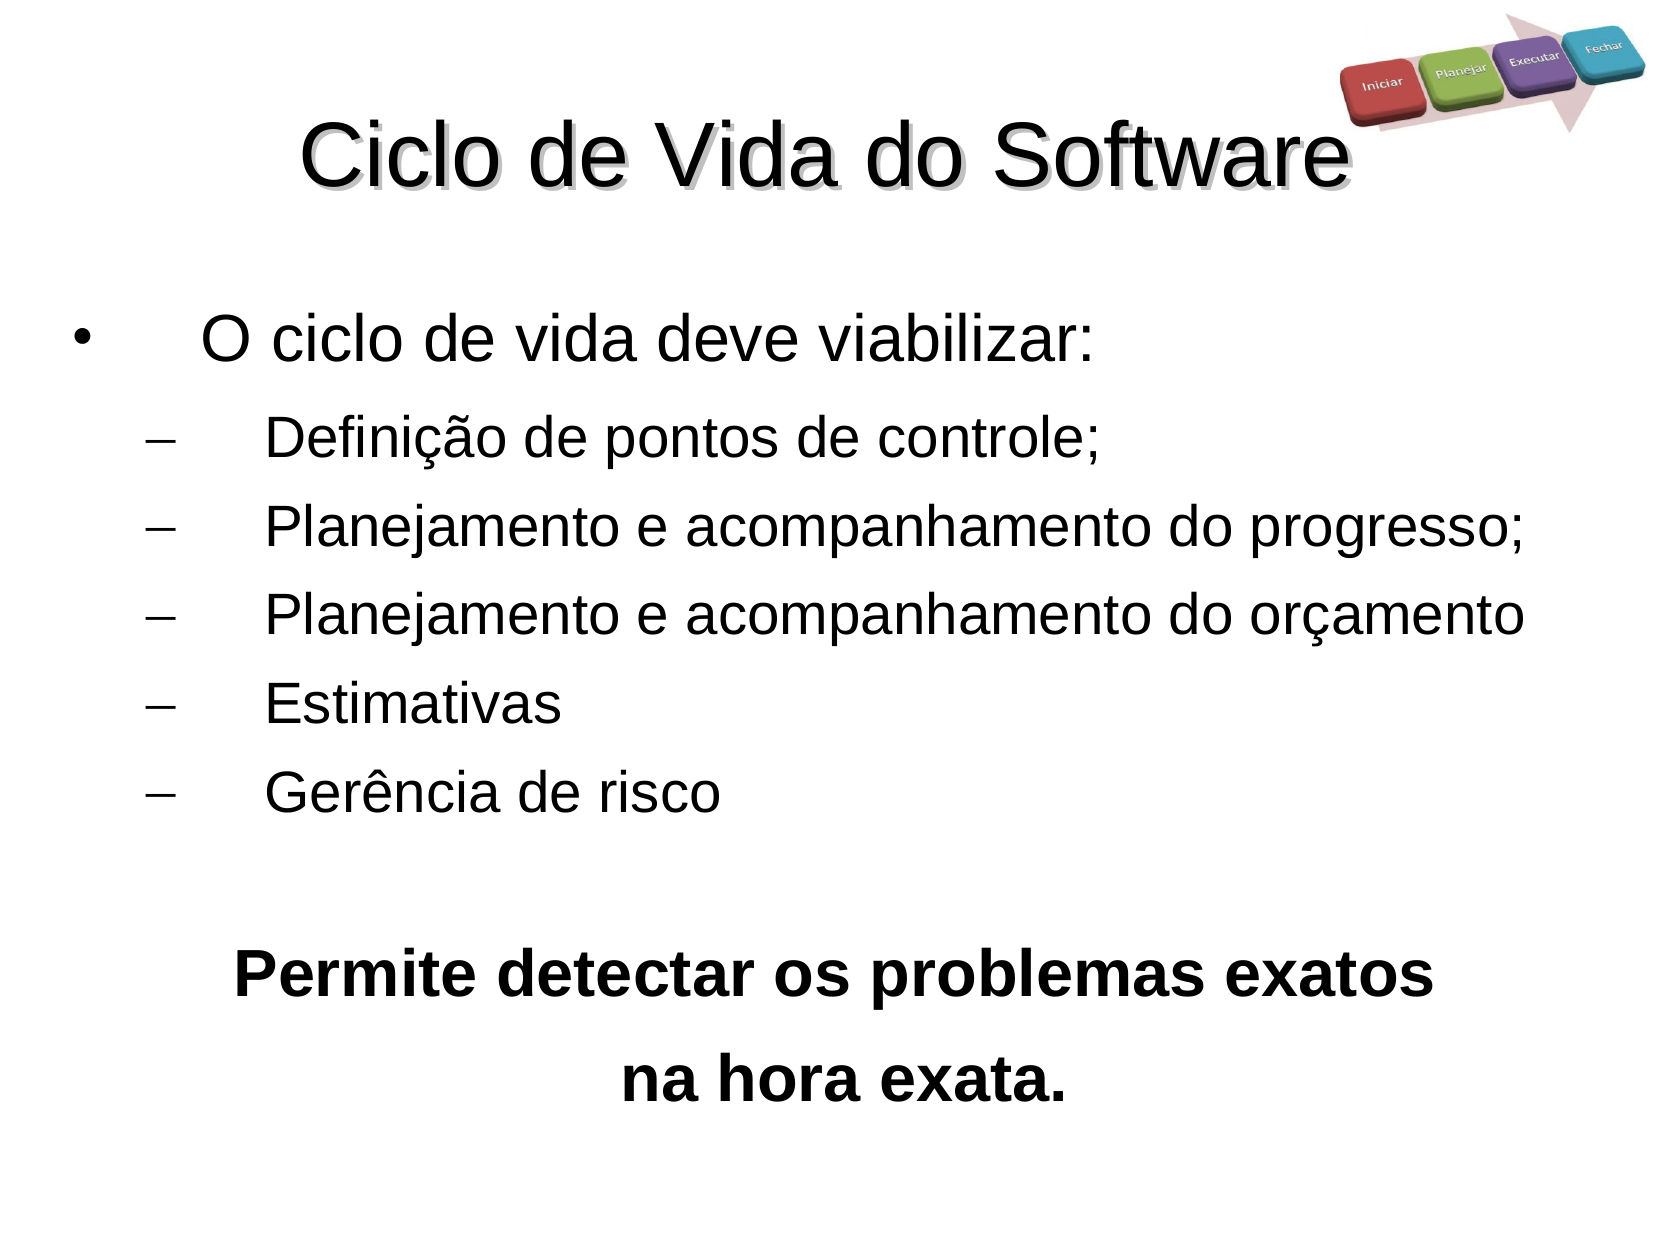

# Ciclo de Vida do Software
 O ciclo de vida deve viabilizar:
 Definição de pontos de controle;
 Planejamento e acompanhamento do progresso;
 Planejamento e acompanhamento do orçamento
 Estimativas
 Gerência de risco
Permite detectar os problemas exatos
na hora exata.